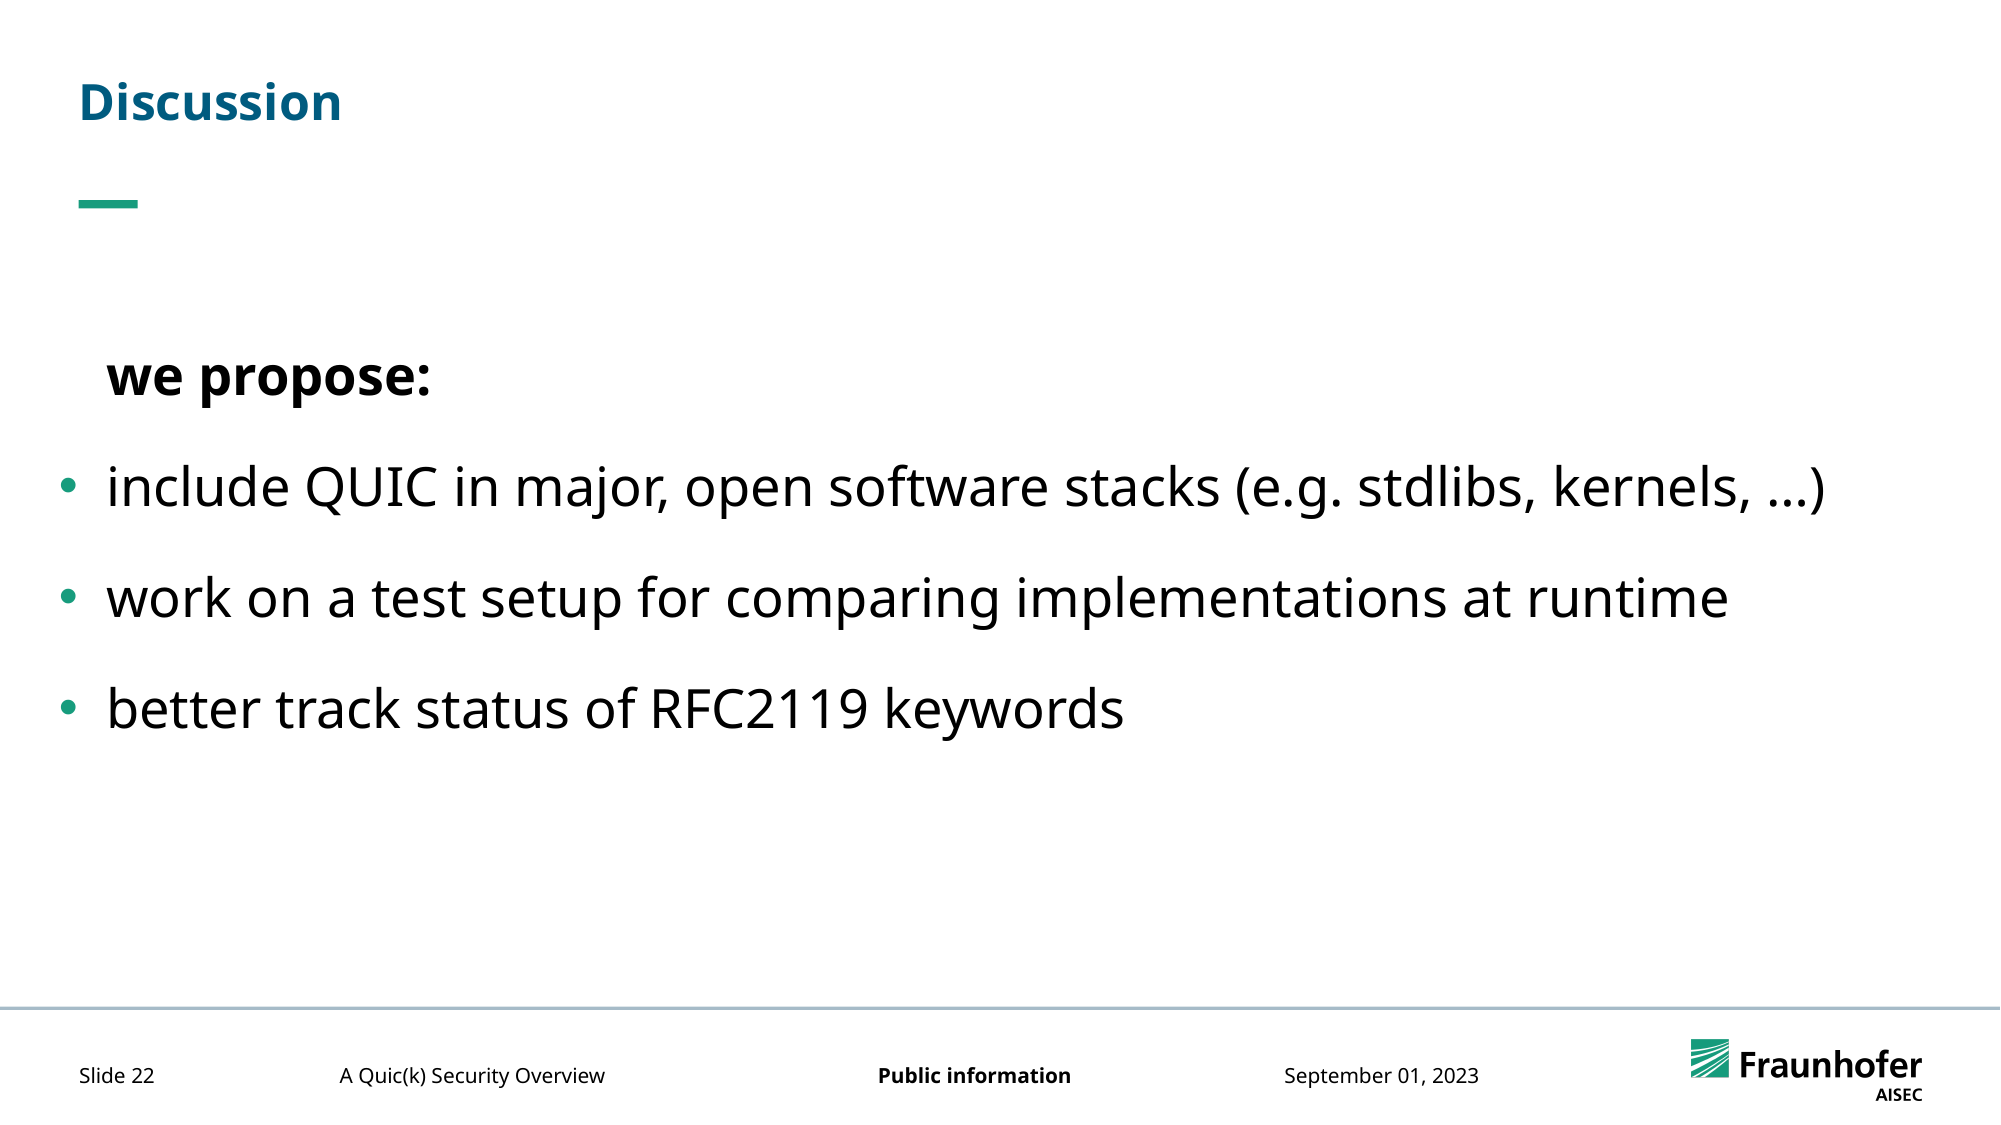

# Discussion
we propose:
include QUIC in major, open software stacks (e.g. stdlibs, kernels, …)
work on a test setup for comparing implementations at runtime
better track status of RFC2119 keywords